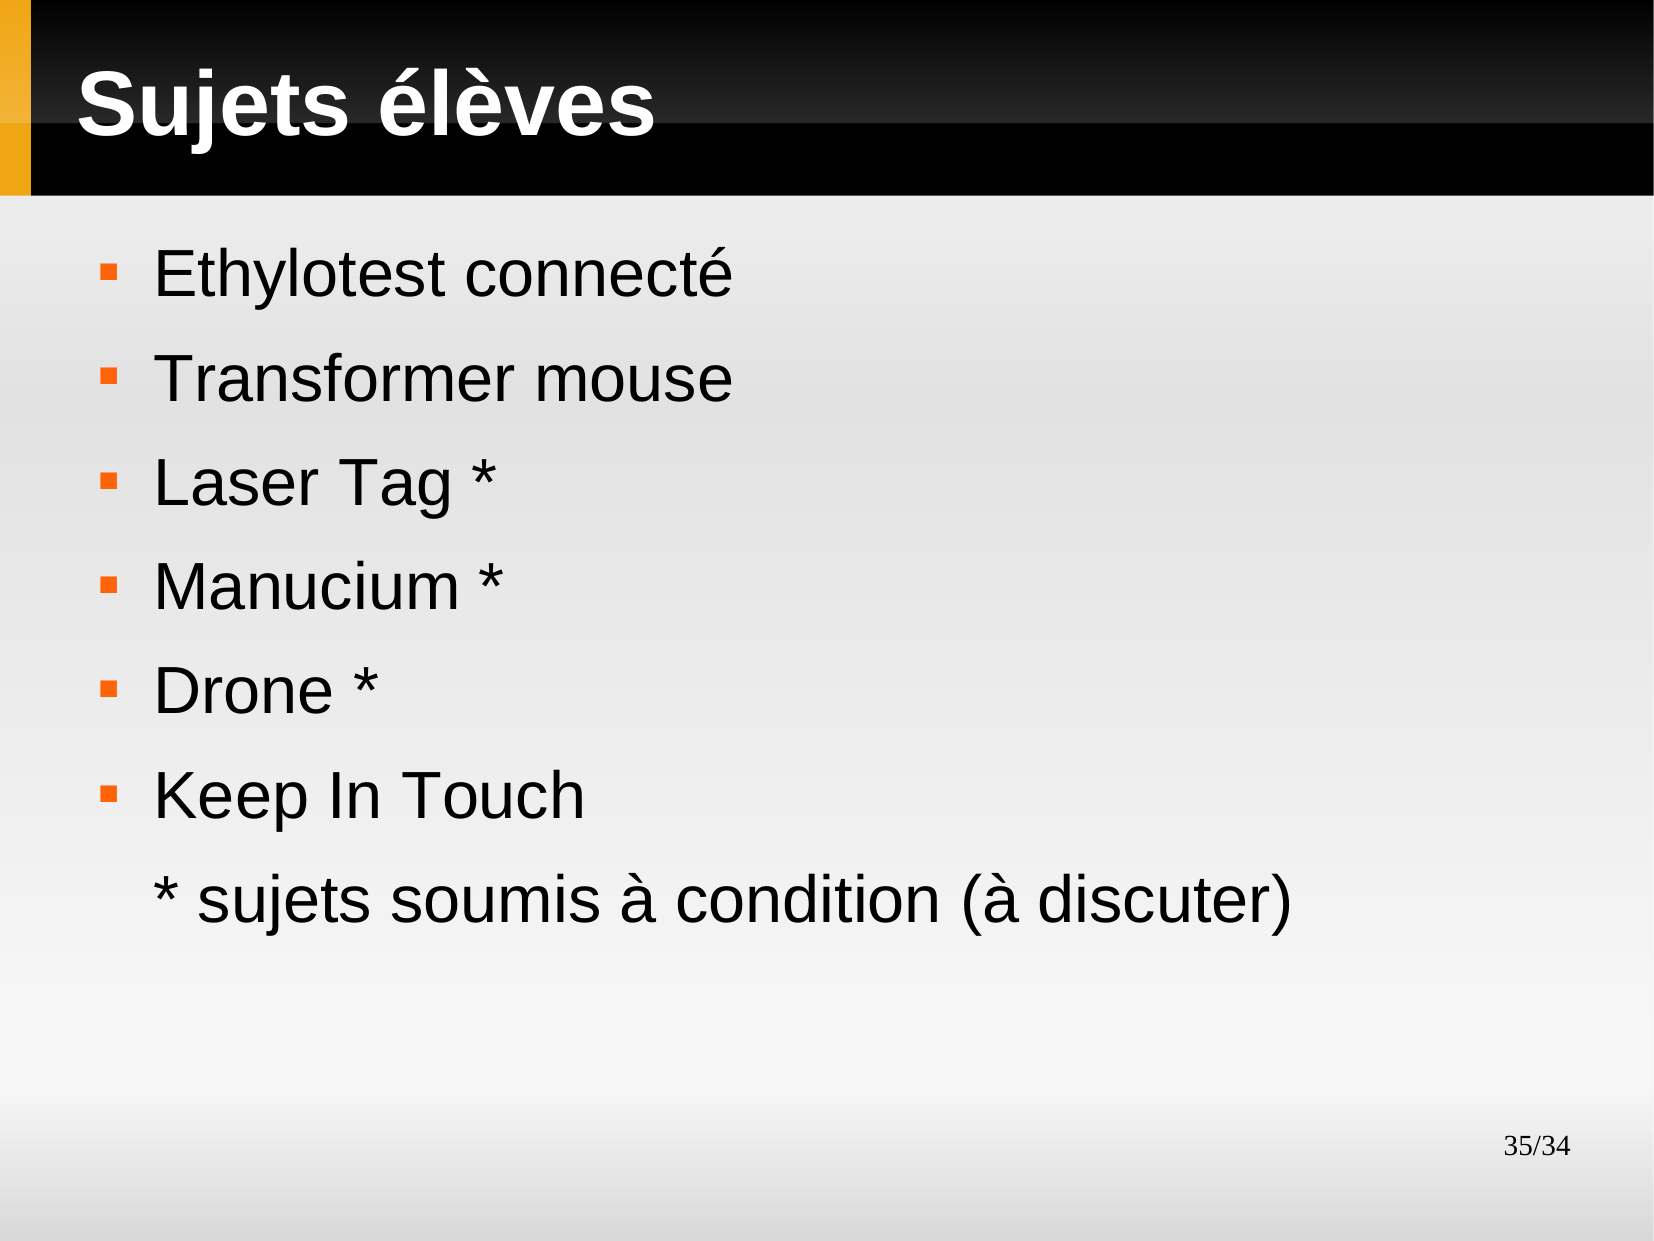

# Sujets élèves
Ethylotest connecté
Transformer mouse
Laser Tag *
Manucium *
Drone *
Keep In Touch
* sujets soumis à condition (à discuter)
35